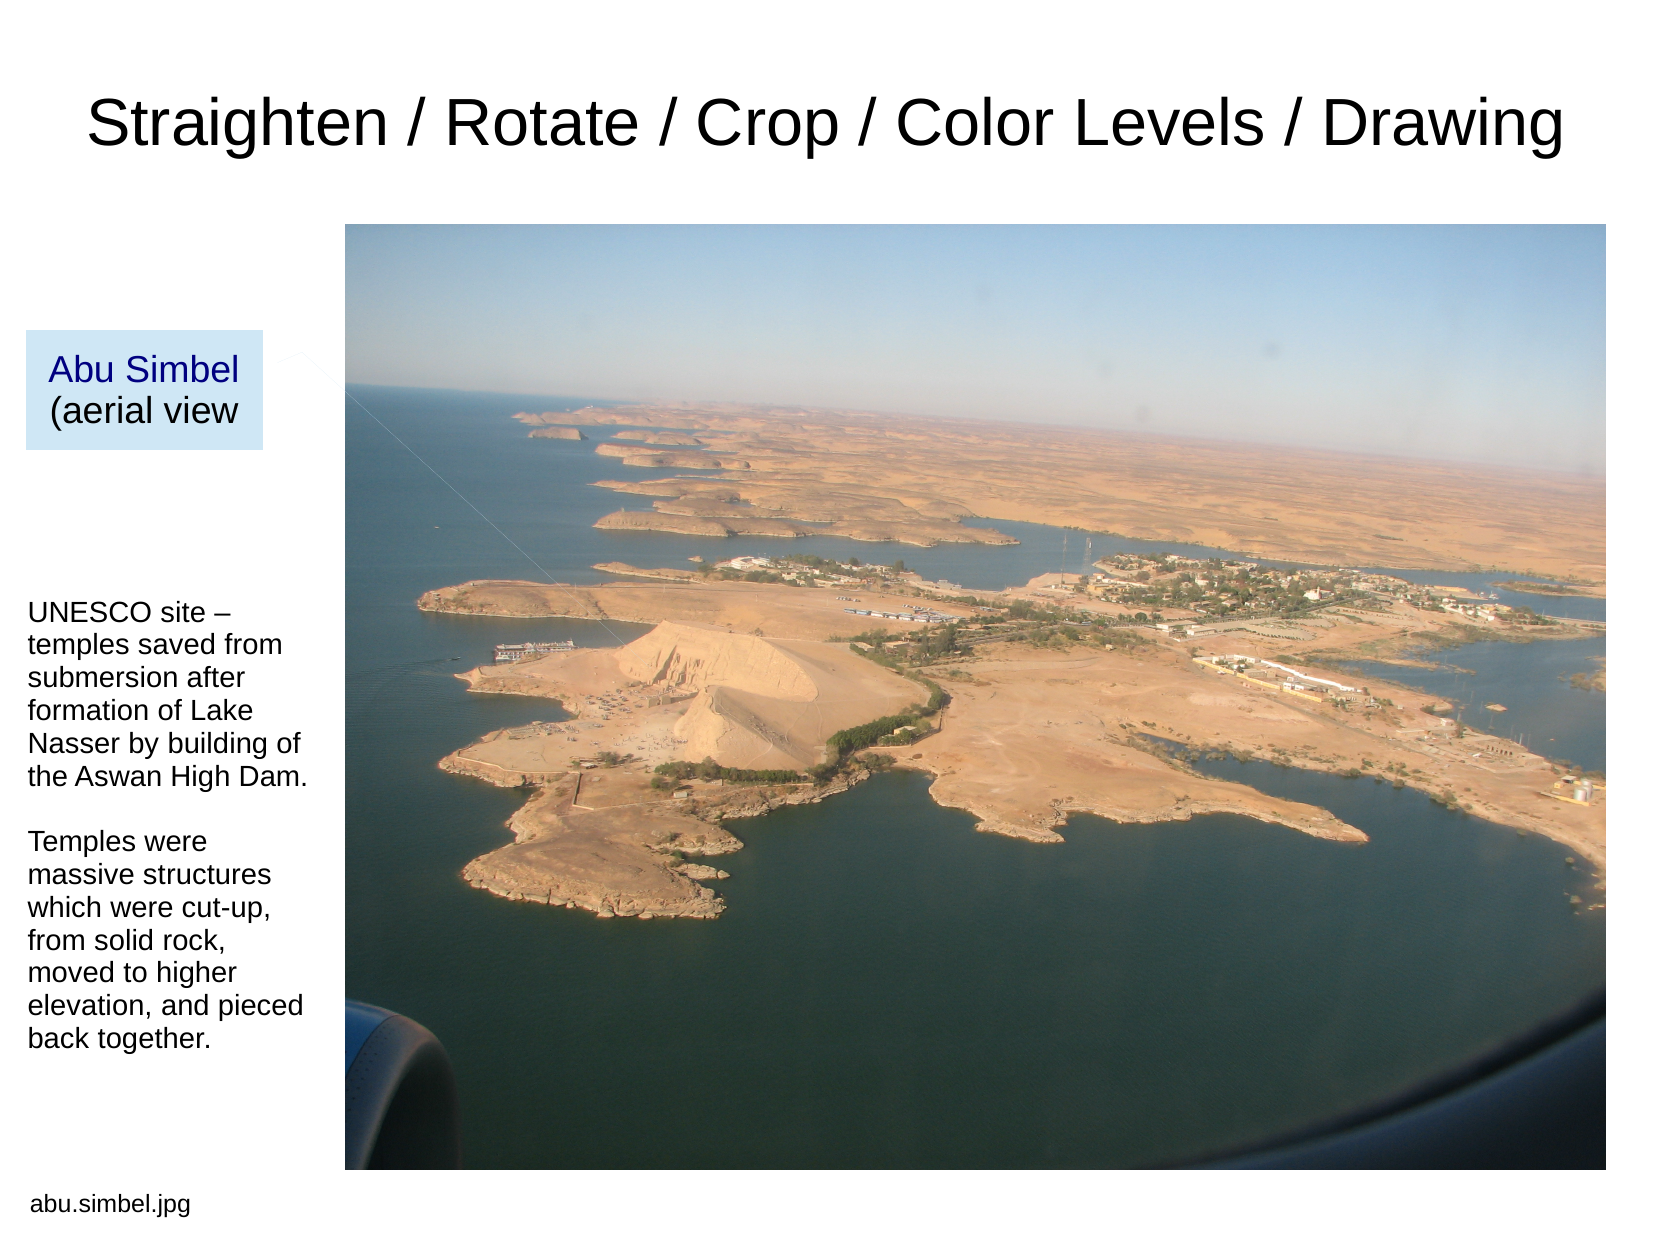

# Straighten / Rotate / Crop / Color Levels / Drawing
Abu Simbel
(aerial view
UNESCO site –temples saved from submersion after formation of Lake Nasser by building of the Aswan High Dam.
Temples were massive structures which were cut-up, from solid rock, moved to higher elevation, and pieced back together.
27
abu.simbel.jpg